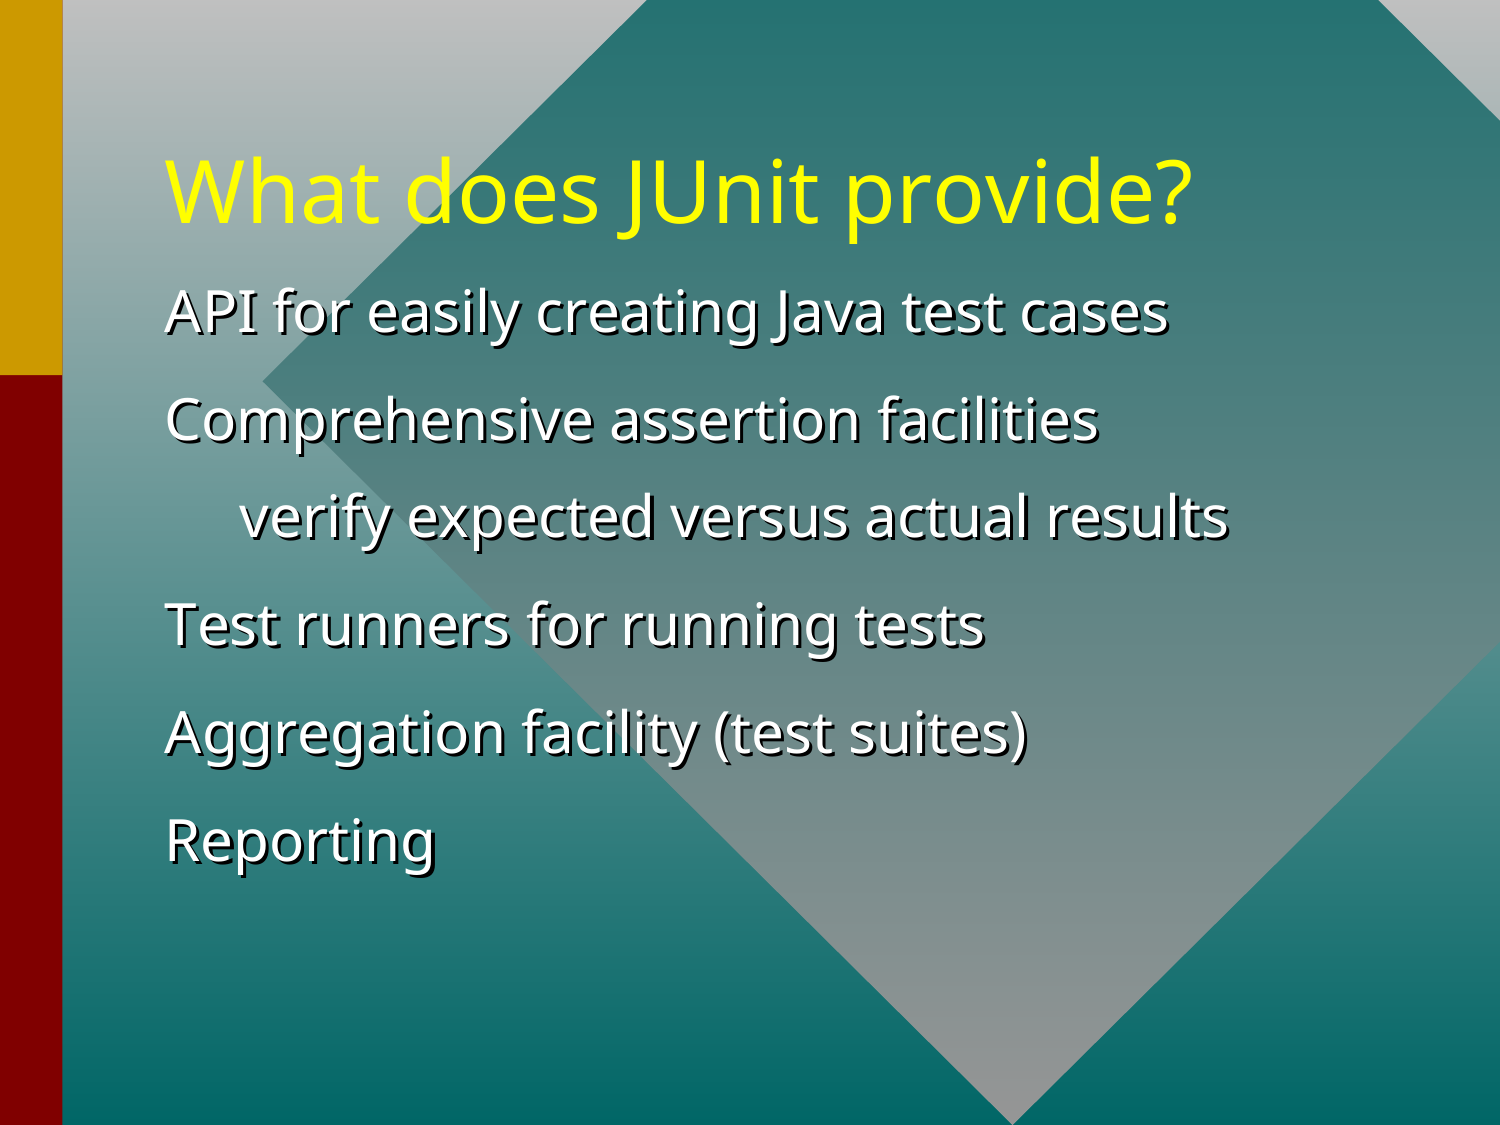

# What does JUnit provide?
API for easily creating Java test cases
Comprehensive assertion facilities
verify expected versus actual results
Test runners for running tests
Aggregation facility (test suites)
Reporting